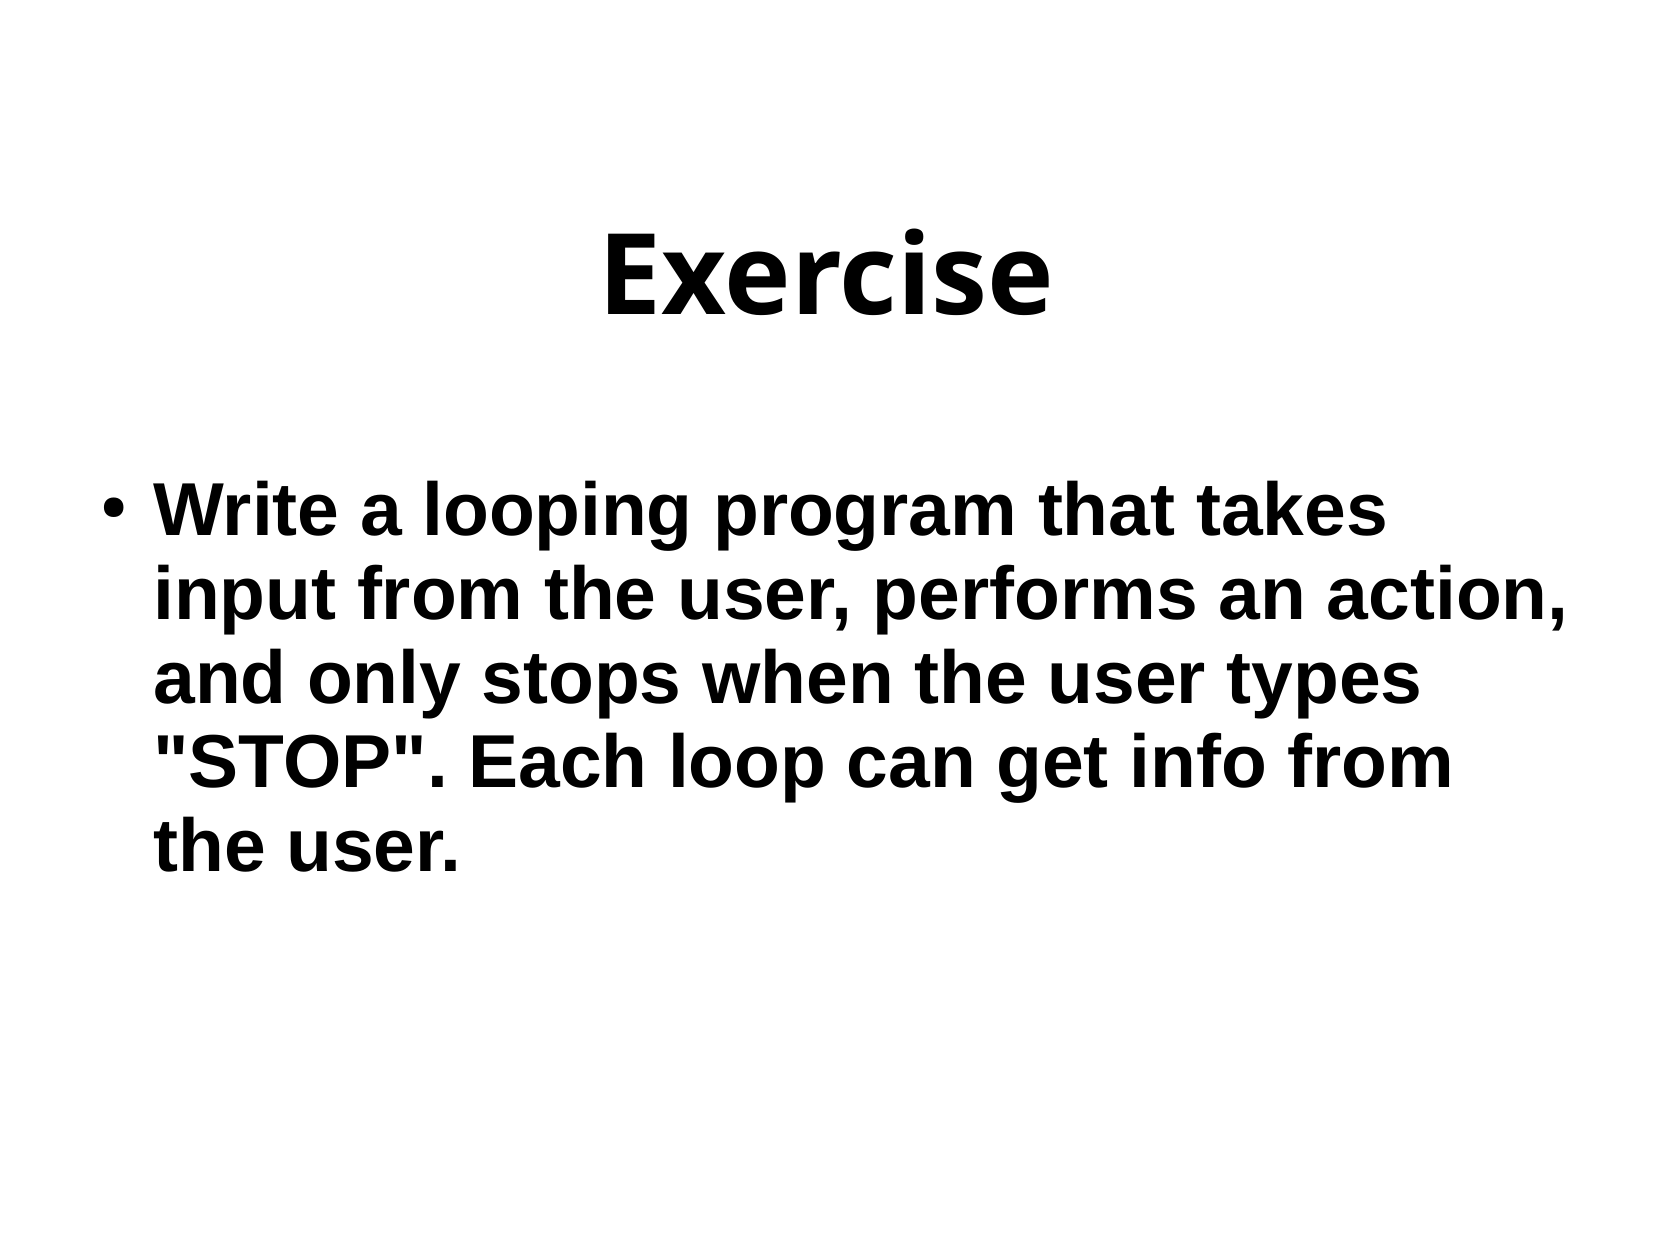

# Exercise
Write a looping program that takes input from the user, performs an action, and only stops when the user types "STOP". Each loop can get info from the user.